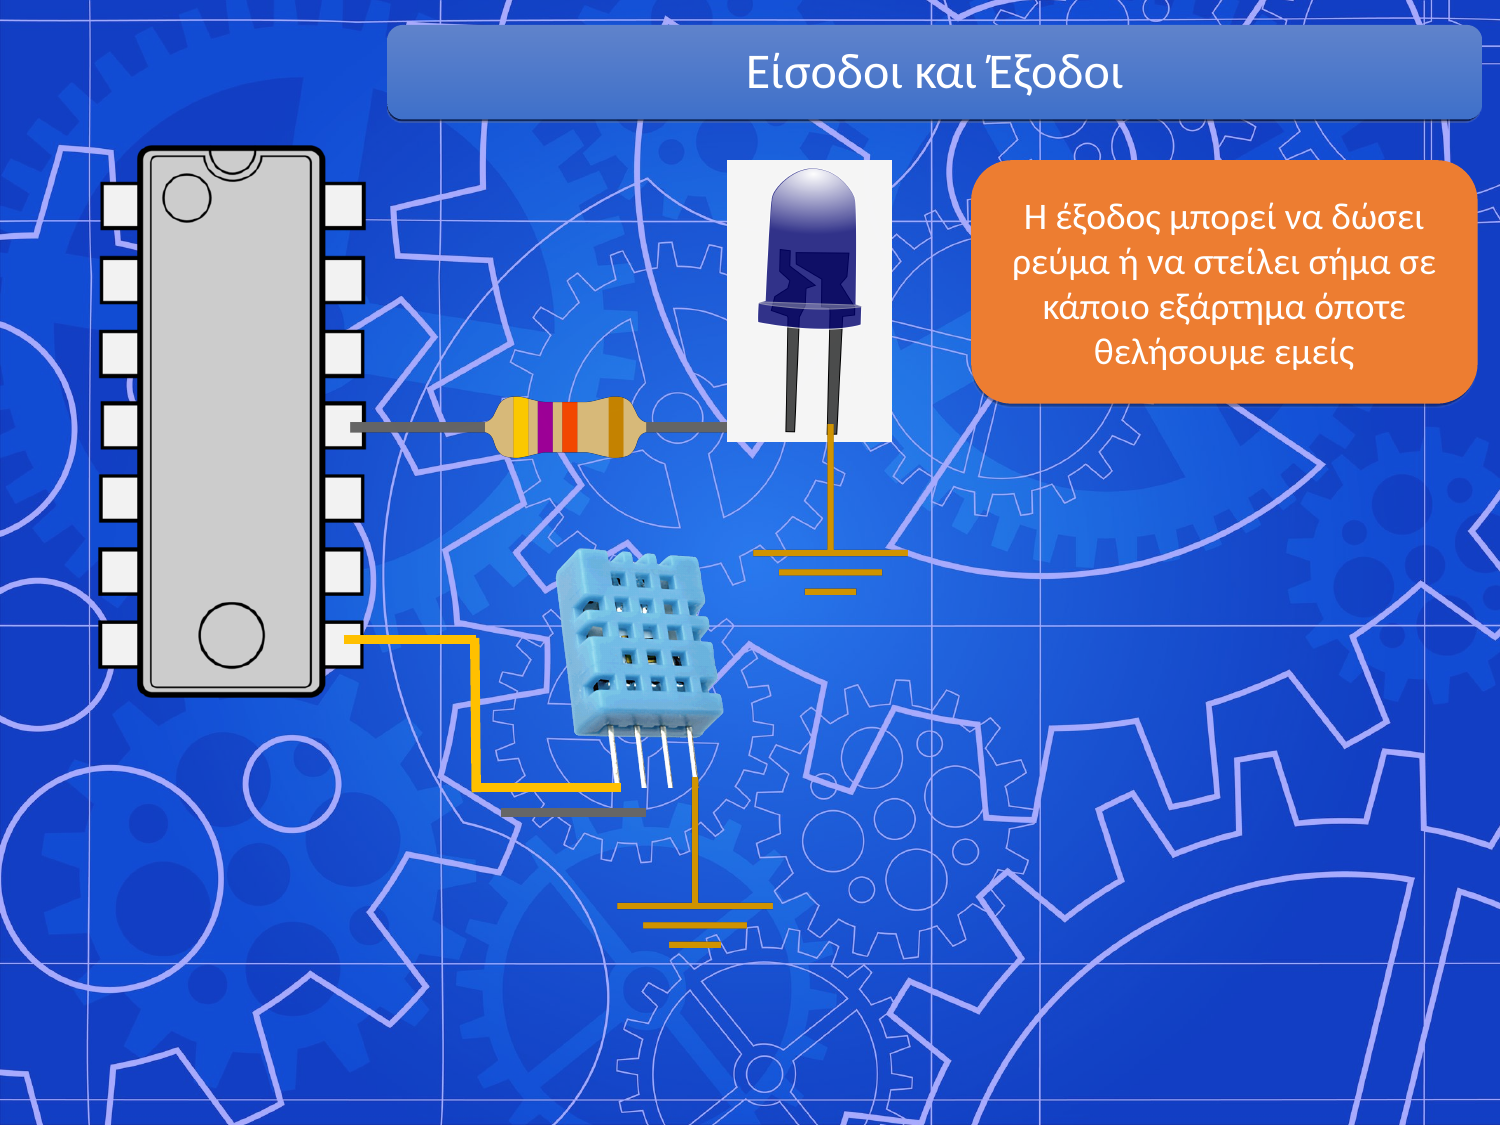

Είσοδοι και Έξοδοι
Η έξοδος μπορεί να δώσει ρεύμα ή να στείλει σήμα σε κάποιο εξάρτημα όποτε θελήσουμε εμείς